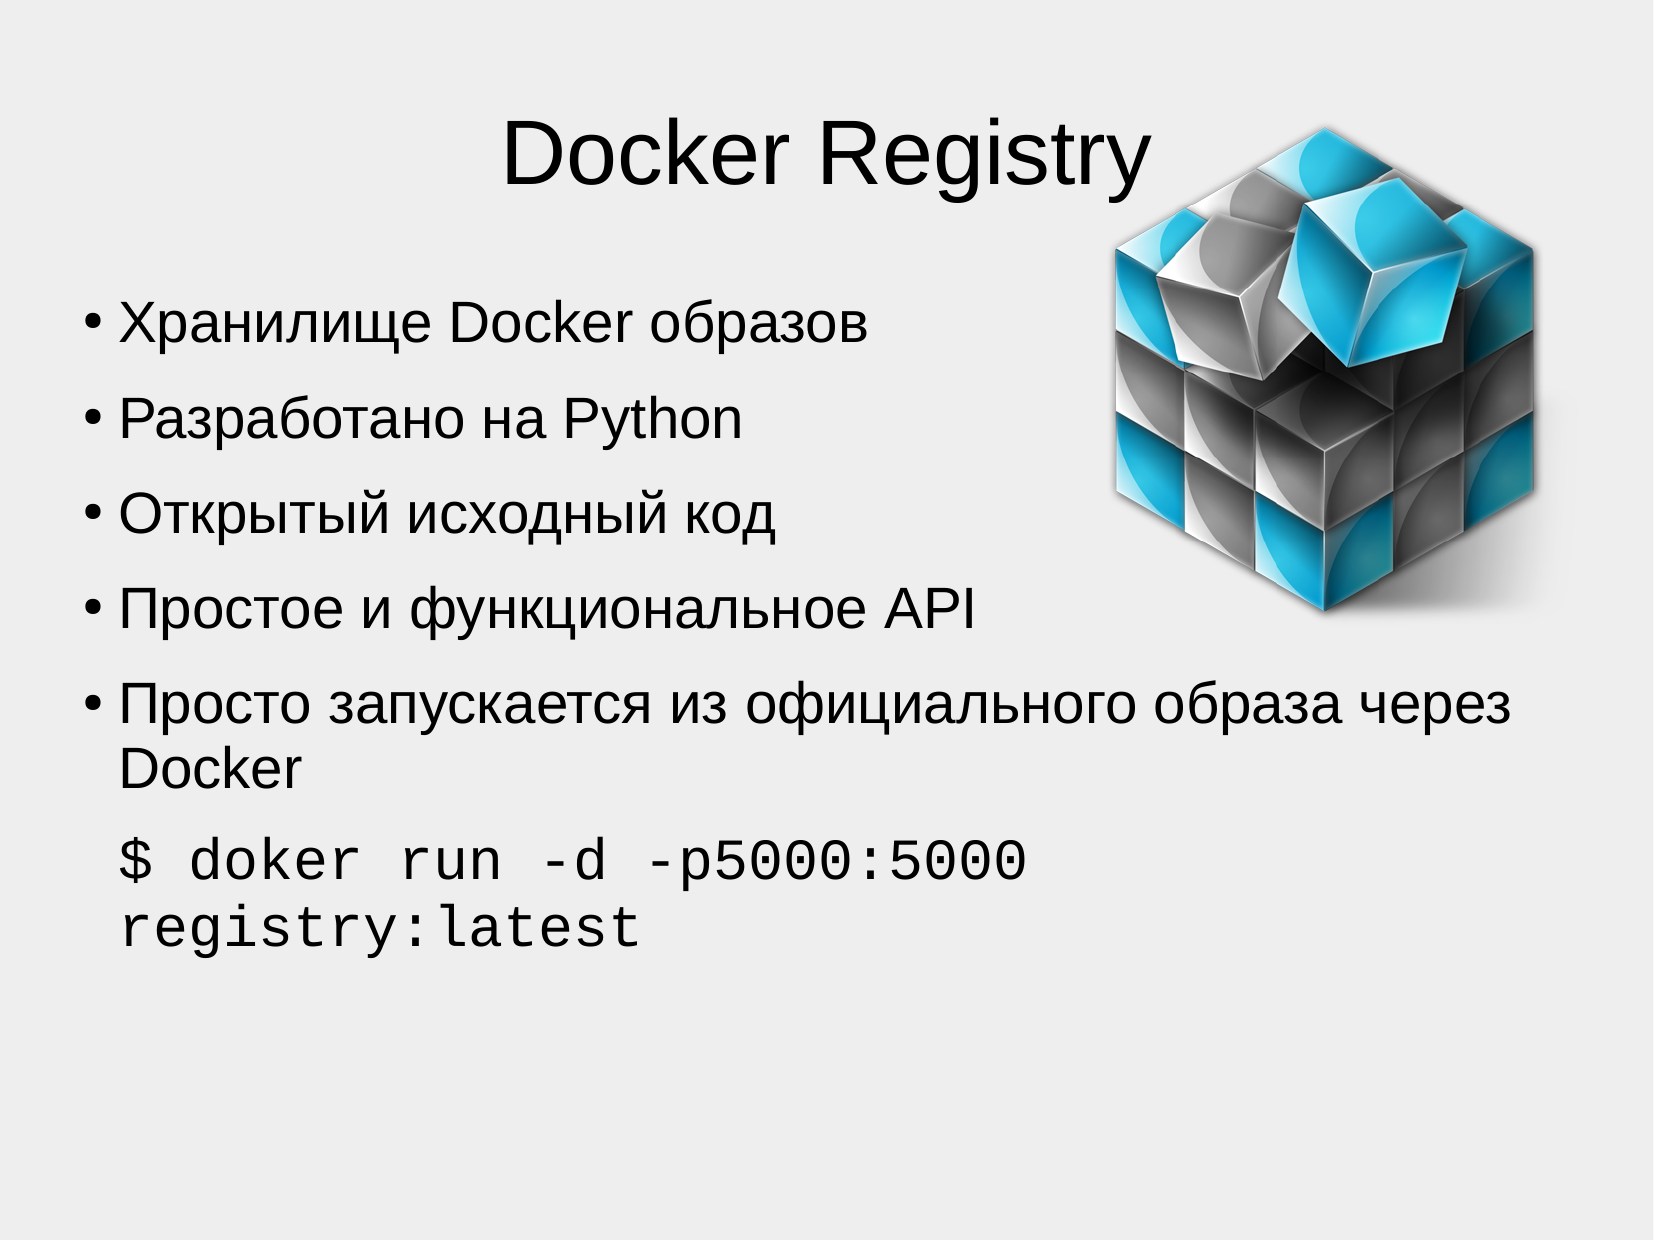

# Docker Registry
Хранилище Docker образов
Разработано на Python
Открытый исходный код
Простое и функциональное API
Просто запускается из официального образа через Docker
$ doker run -d -p5000:5000 registry:latest